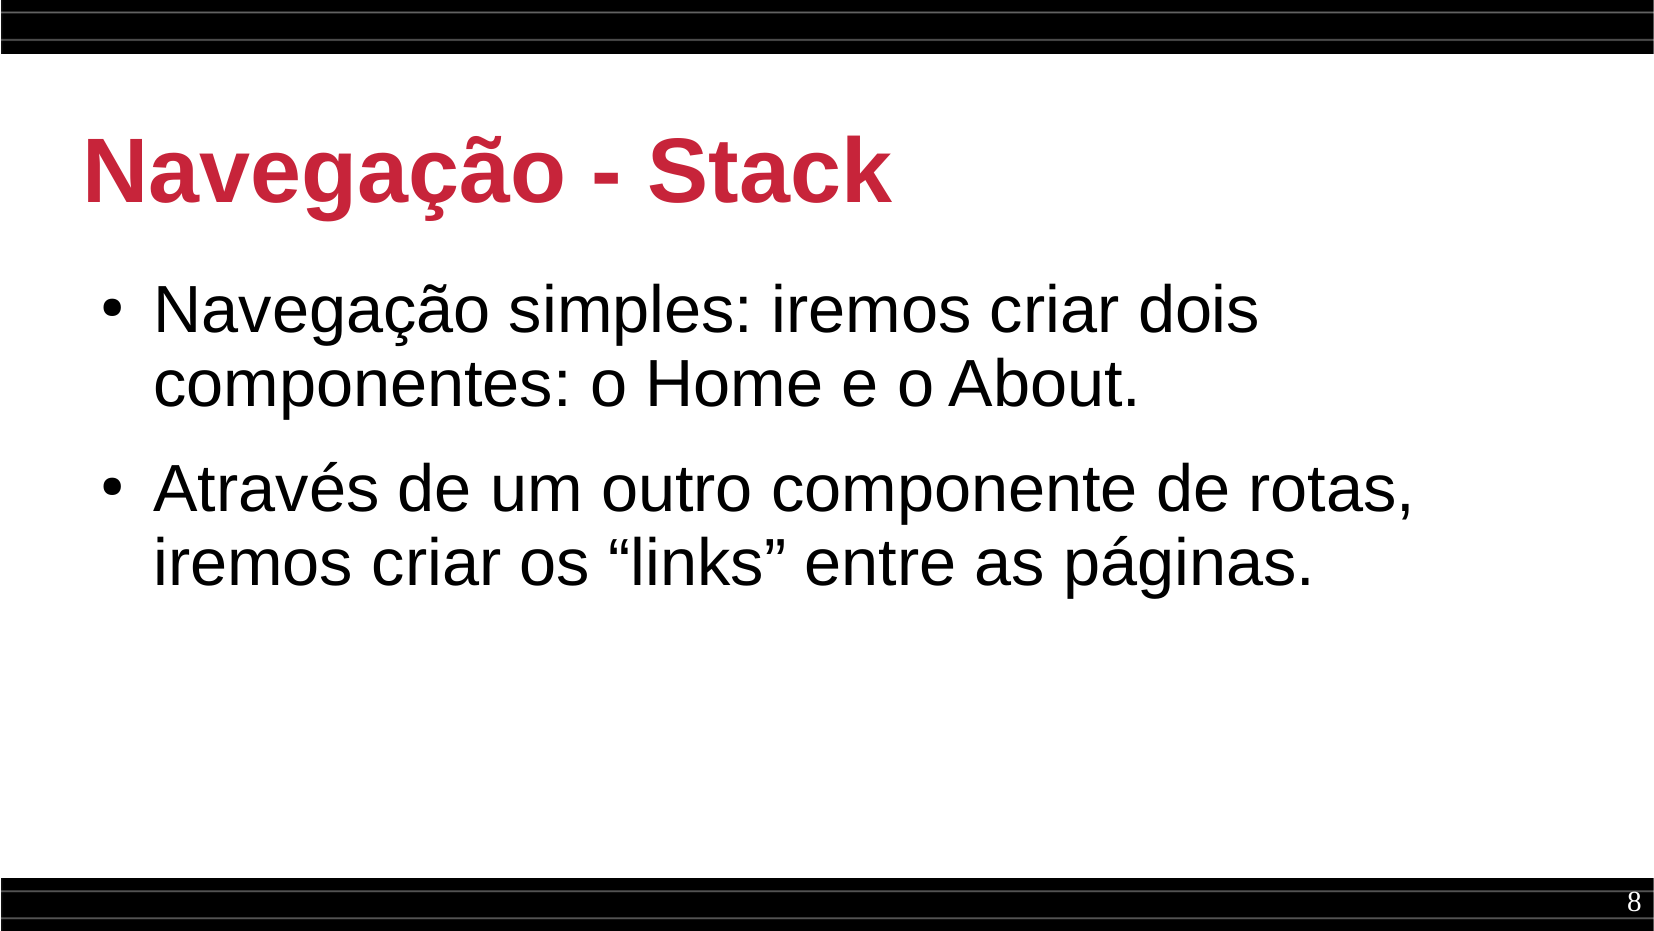

# Navegação - Stack
Navegação simples: iremos criar dois componentes: o Home e o About.
Através de um outro componente de rotas, iremos criar os “links” entre as páginas.